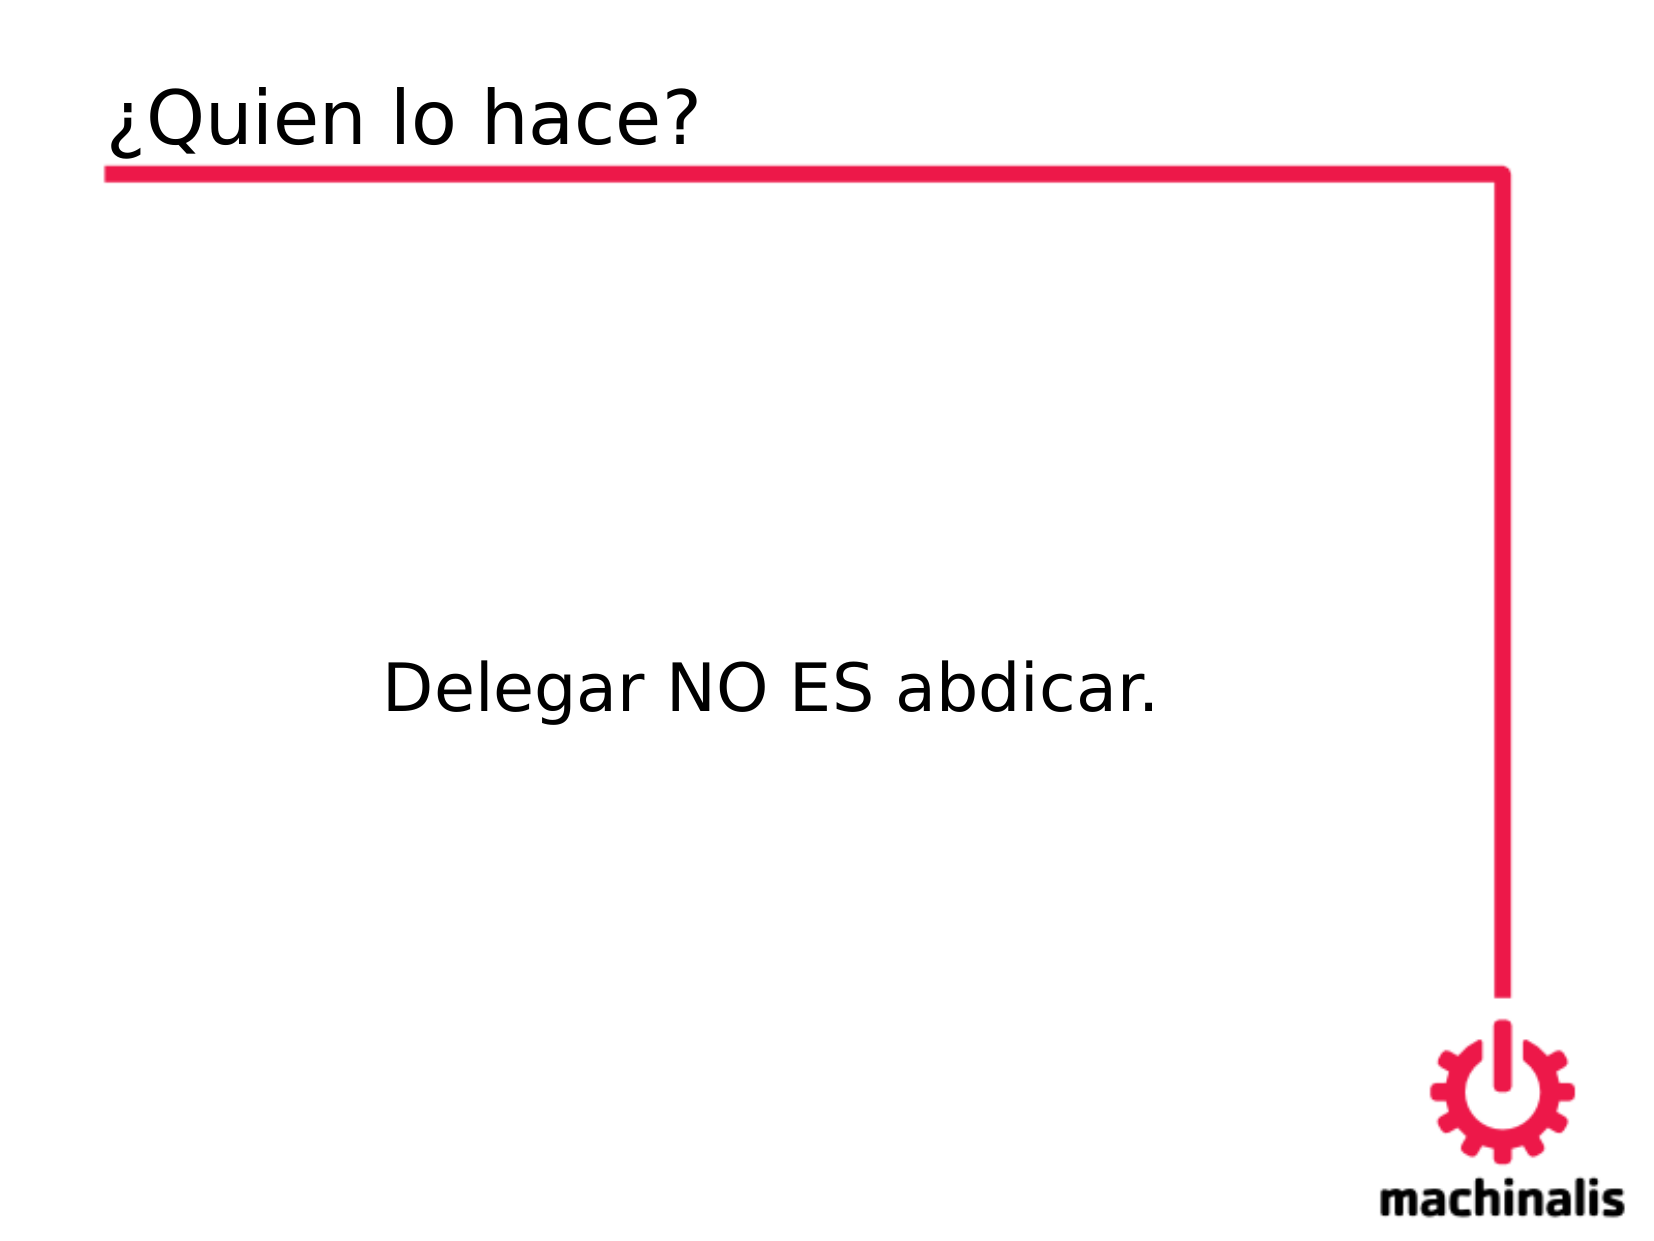

# ¿Quien lo hace?
Delegar NO ES abdicar.